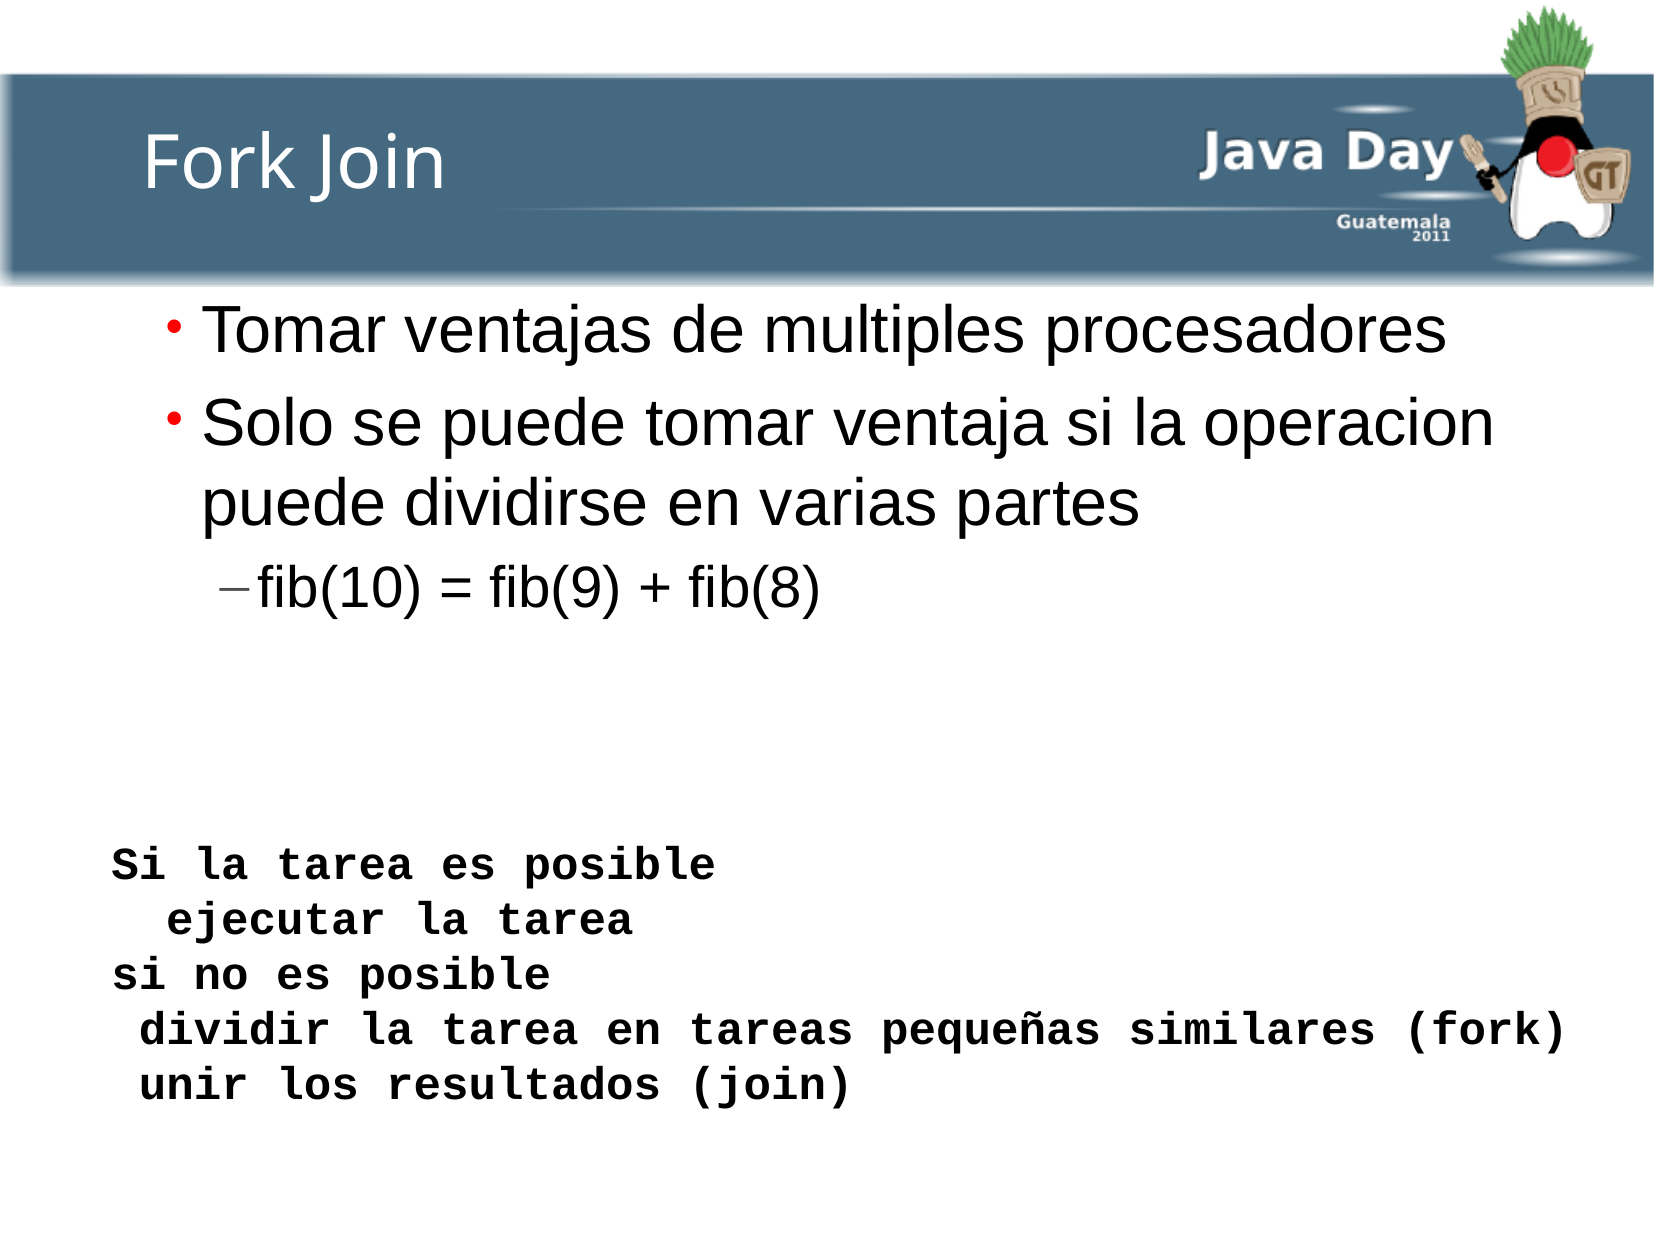

# Fork Join
Tomar ventajas de multiples procesadores
Solo se puede tomar ventaja si la operacion puede dividirse en varias partes
fib(10) = fib(9) + fib(8)
Si la tarea es posible
	ejecutar la tarea
si no es posible
 dividir la tarea en tareas pequeñas similares (fork)
 unir los resultados (join)